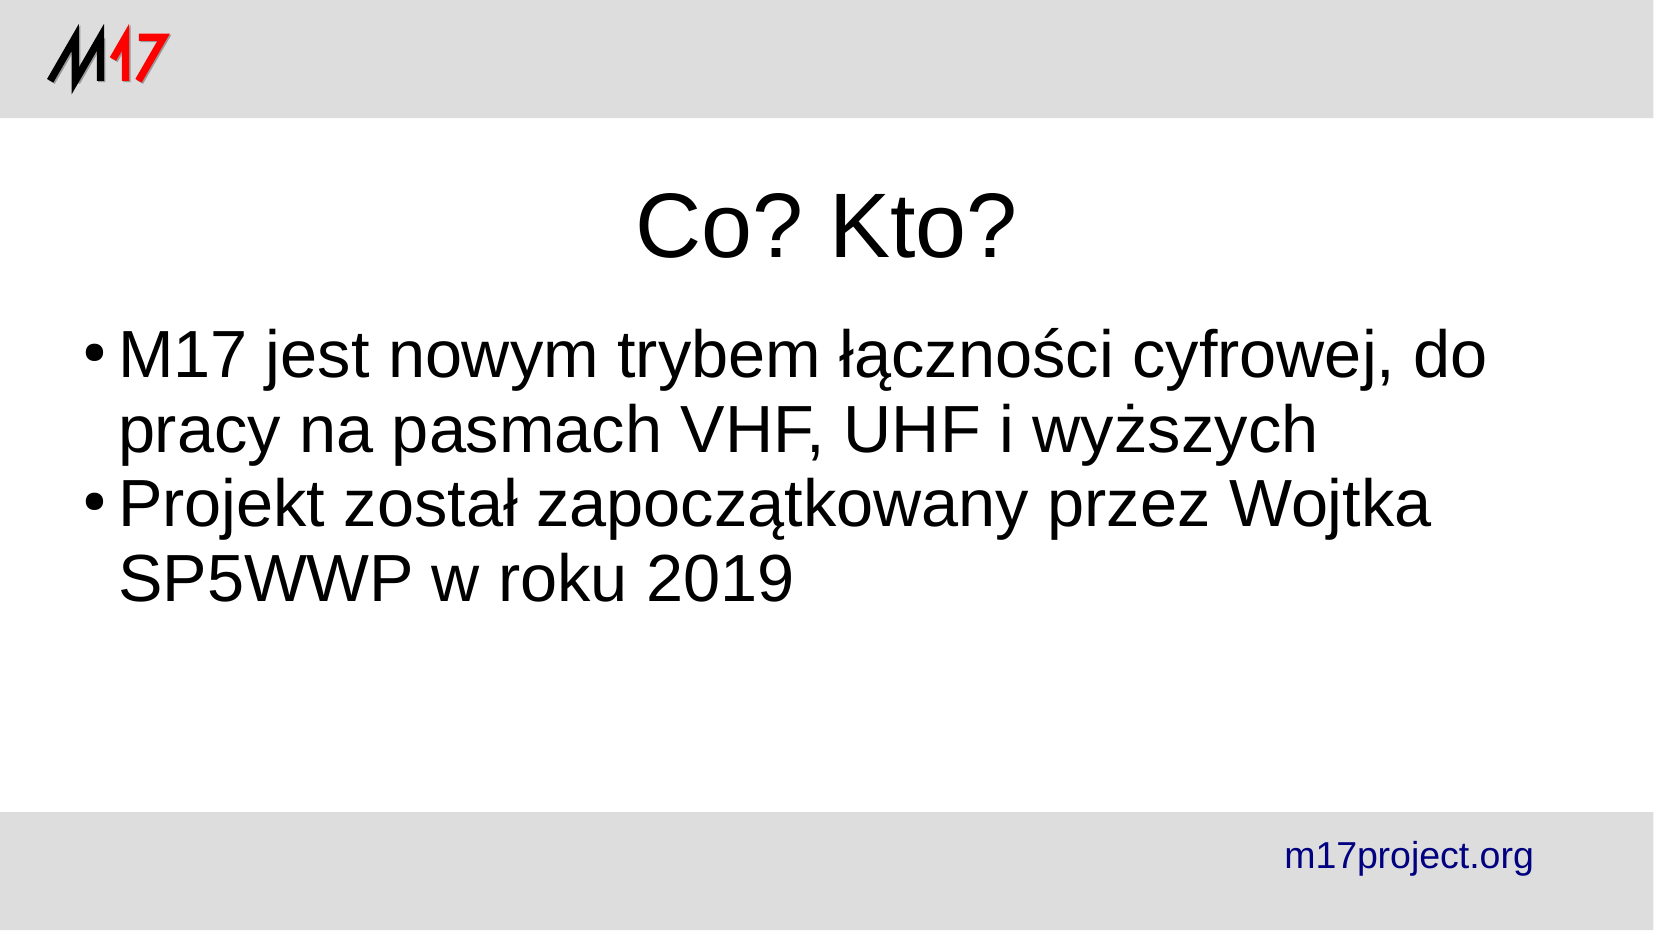

# Co? Kto?
M17 jest nowym trybem łączności cyfrowej, do pracy na pasmach VHF, UHF i wyższych
Projekt został zapoczątkowany przez Wojtka SP5WWP w roku 2019
m17project.org